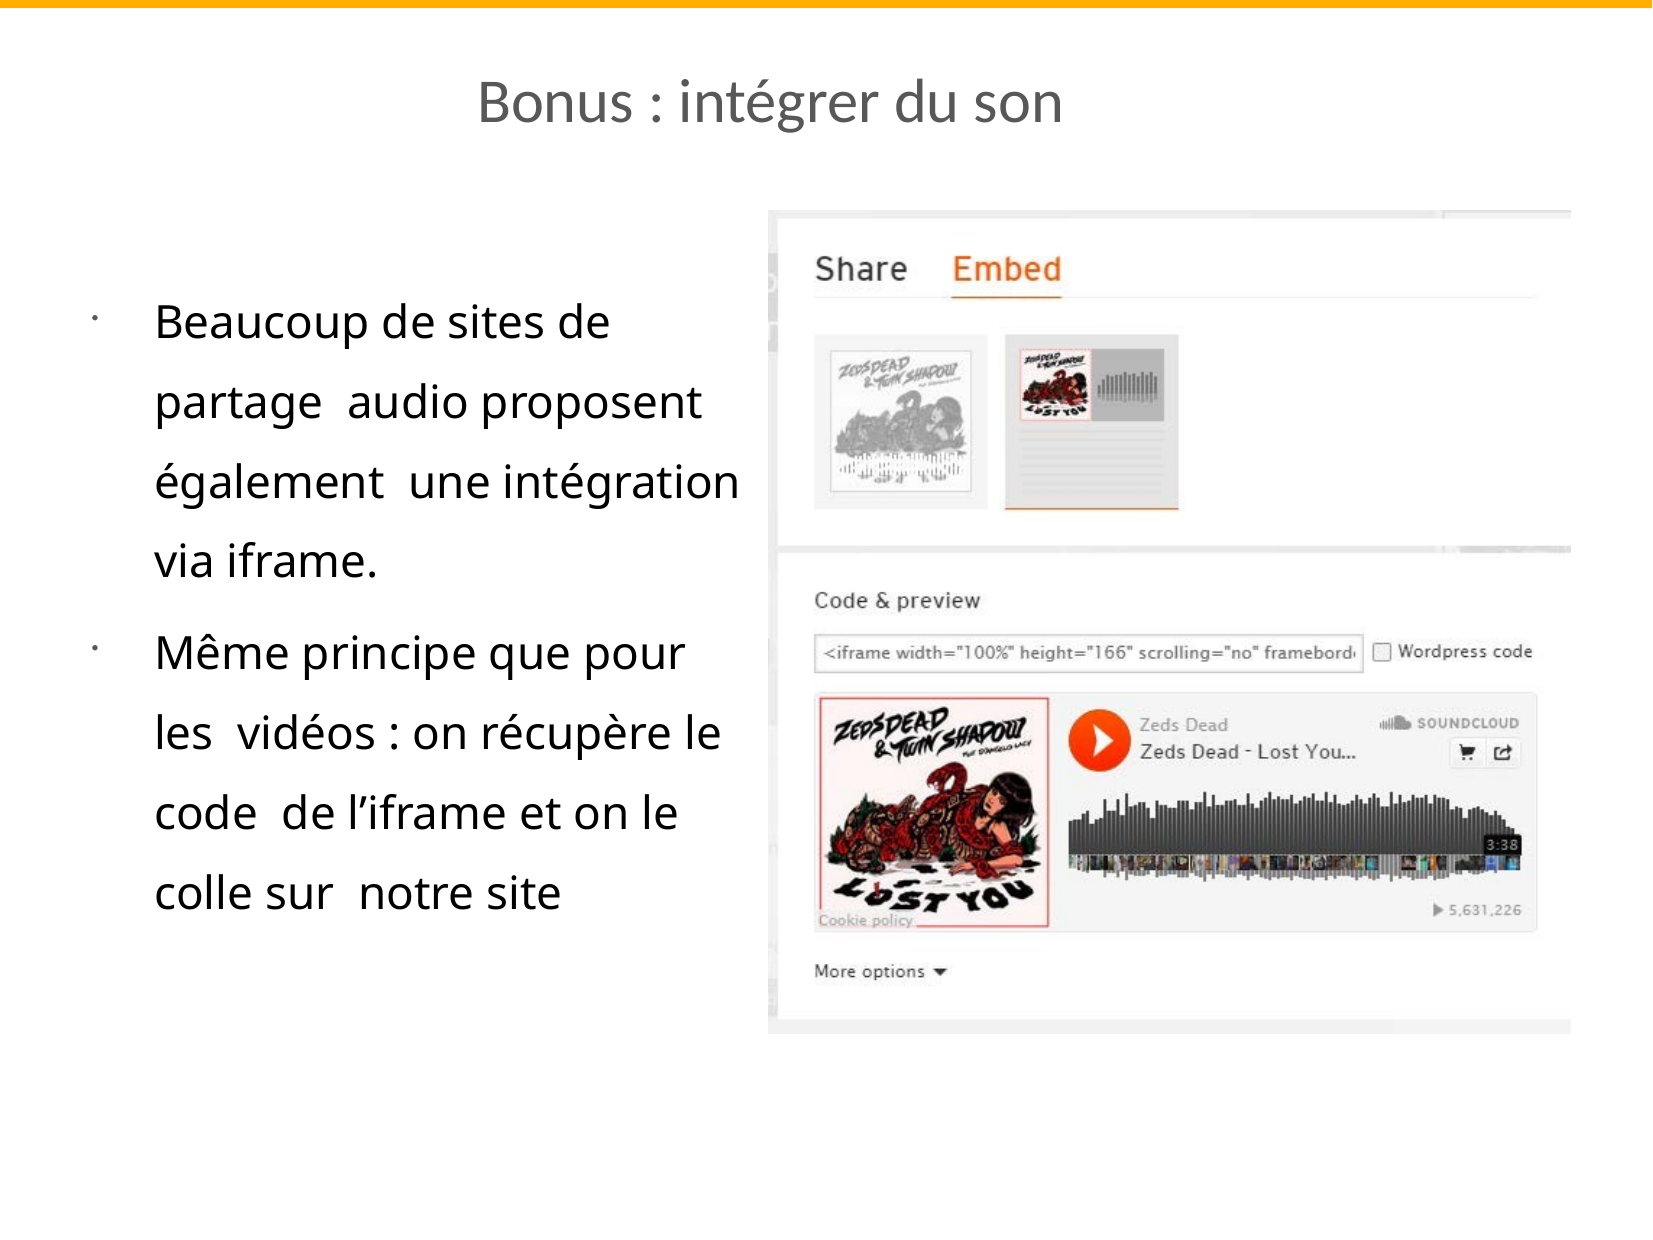

# Bonus : intégrer du son
Beaucoup de sites de partage audio proposent également une intégration via iframe.
Même principe que pour les vidéos : on récupère le code de l’iframe et on le colle sur notre site